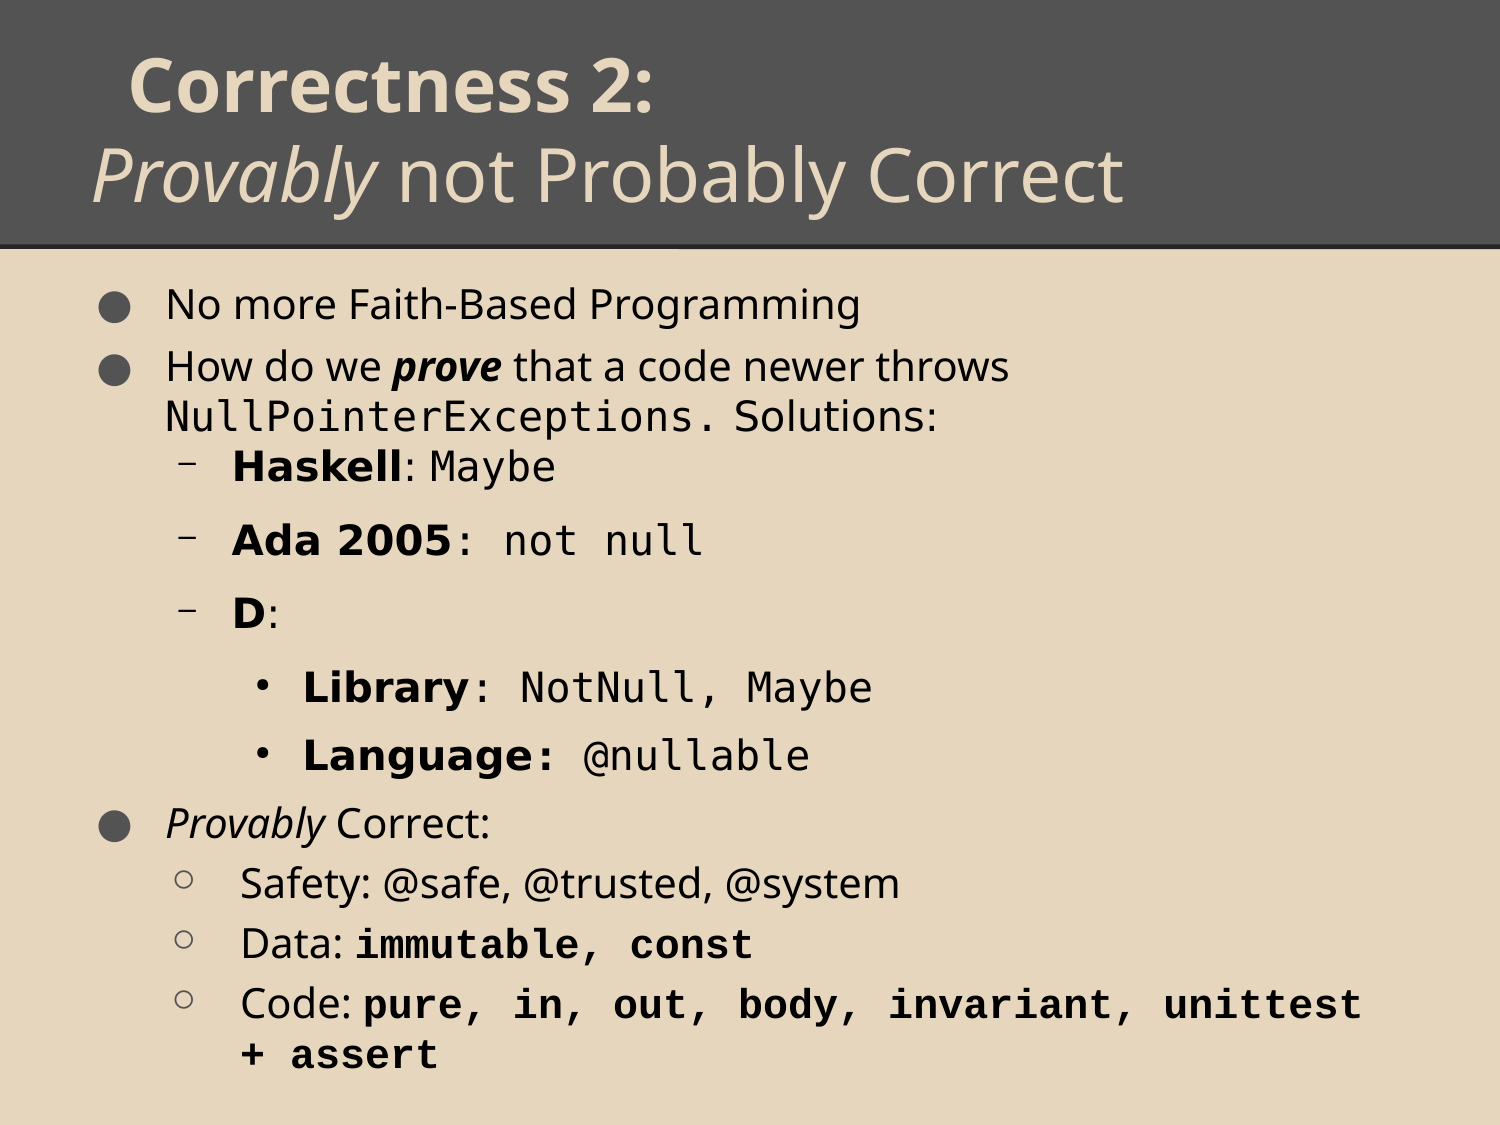

# Correctness 2: Provably not Probably Correct
No more Faith-Based Programming
How do we prove that a code newer throws NullPointerExceptions. Solutions:
Haskell: Maybe
Ada 2005: not null
D:
Library: NotNull, Maybe
Language: @nullable
Provably Correct:
Safety: @safe, @trusted, @system
Data: immutable, const
Code: pure, in, out, body, invariant, unittest + assert